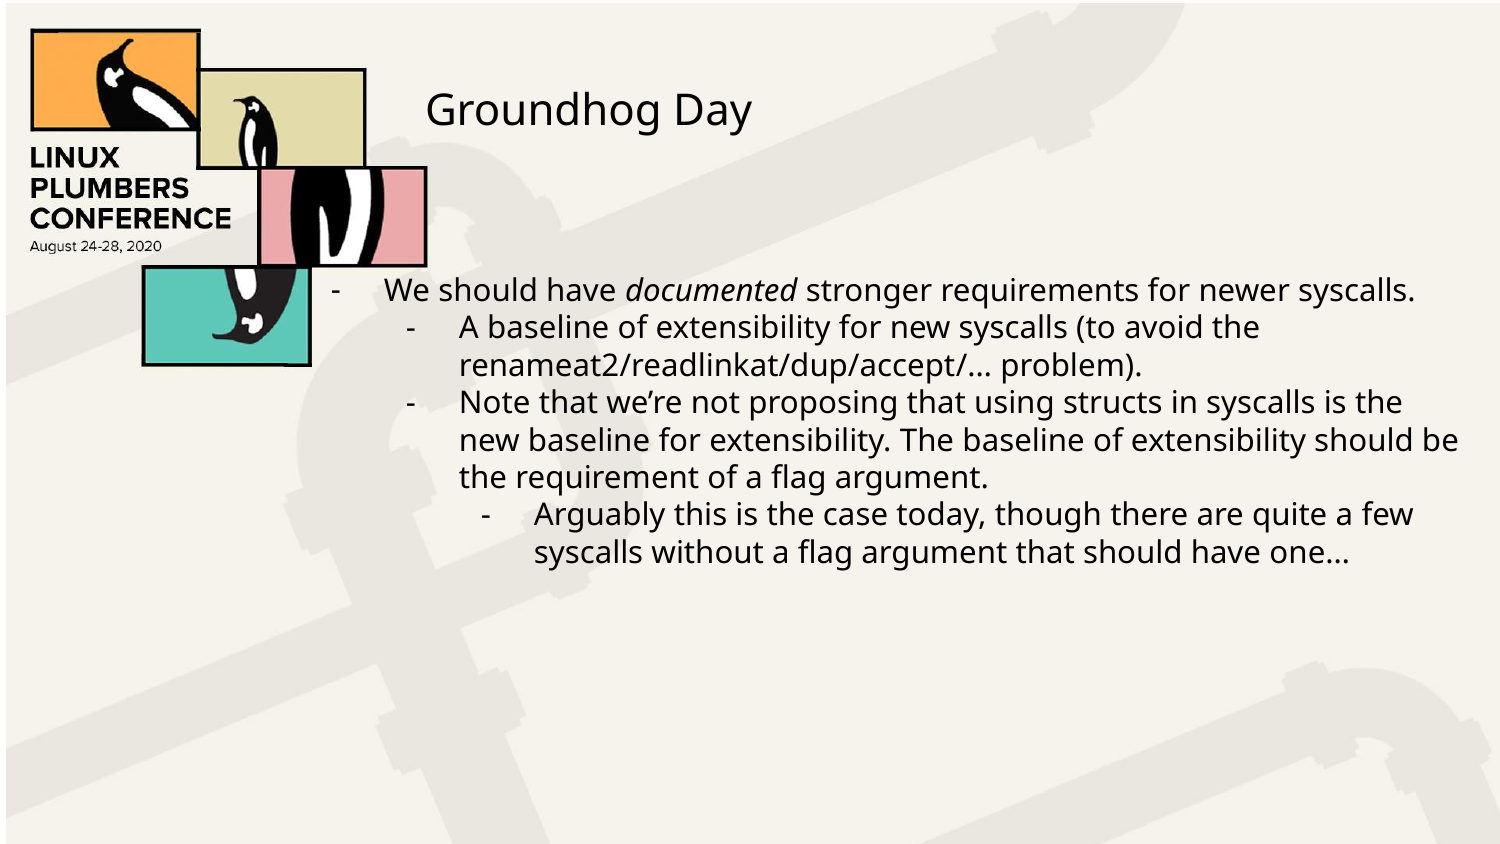

# Groundhog Day
We should have documented stronger requirements for newer syscalls.
A baseline of extensibility for new syscalls (to avoid the renameat2/readlinkat/dup/accept/… problem).
Note that we’re not proposing that using structs in syscalls is the new baseline for extensibility. The baseline of extensibility should be the requirement of a flag argument.
Arguably this is the case today, though there are quite a few syscalls without a flag argument that should have one…